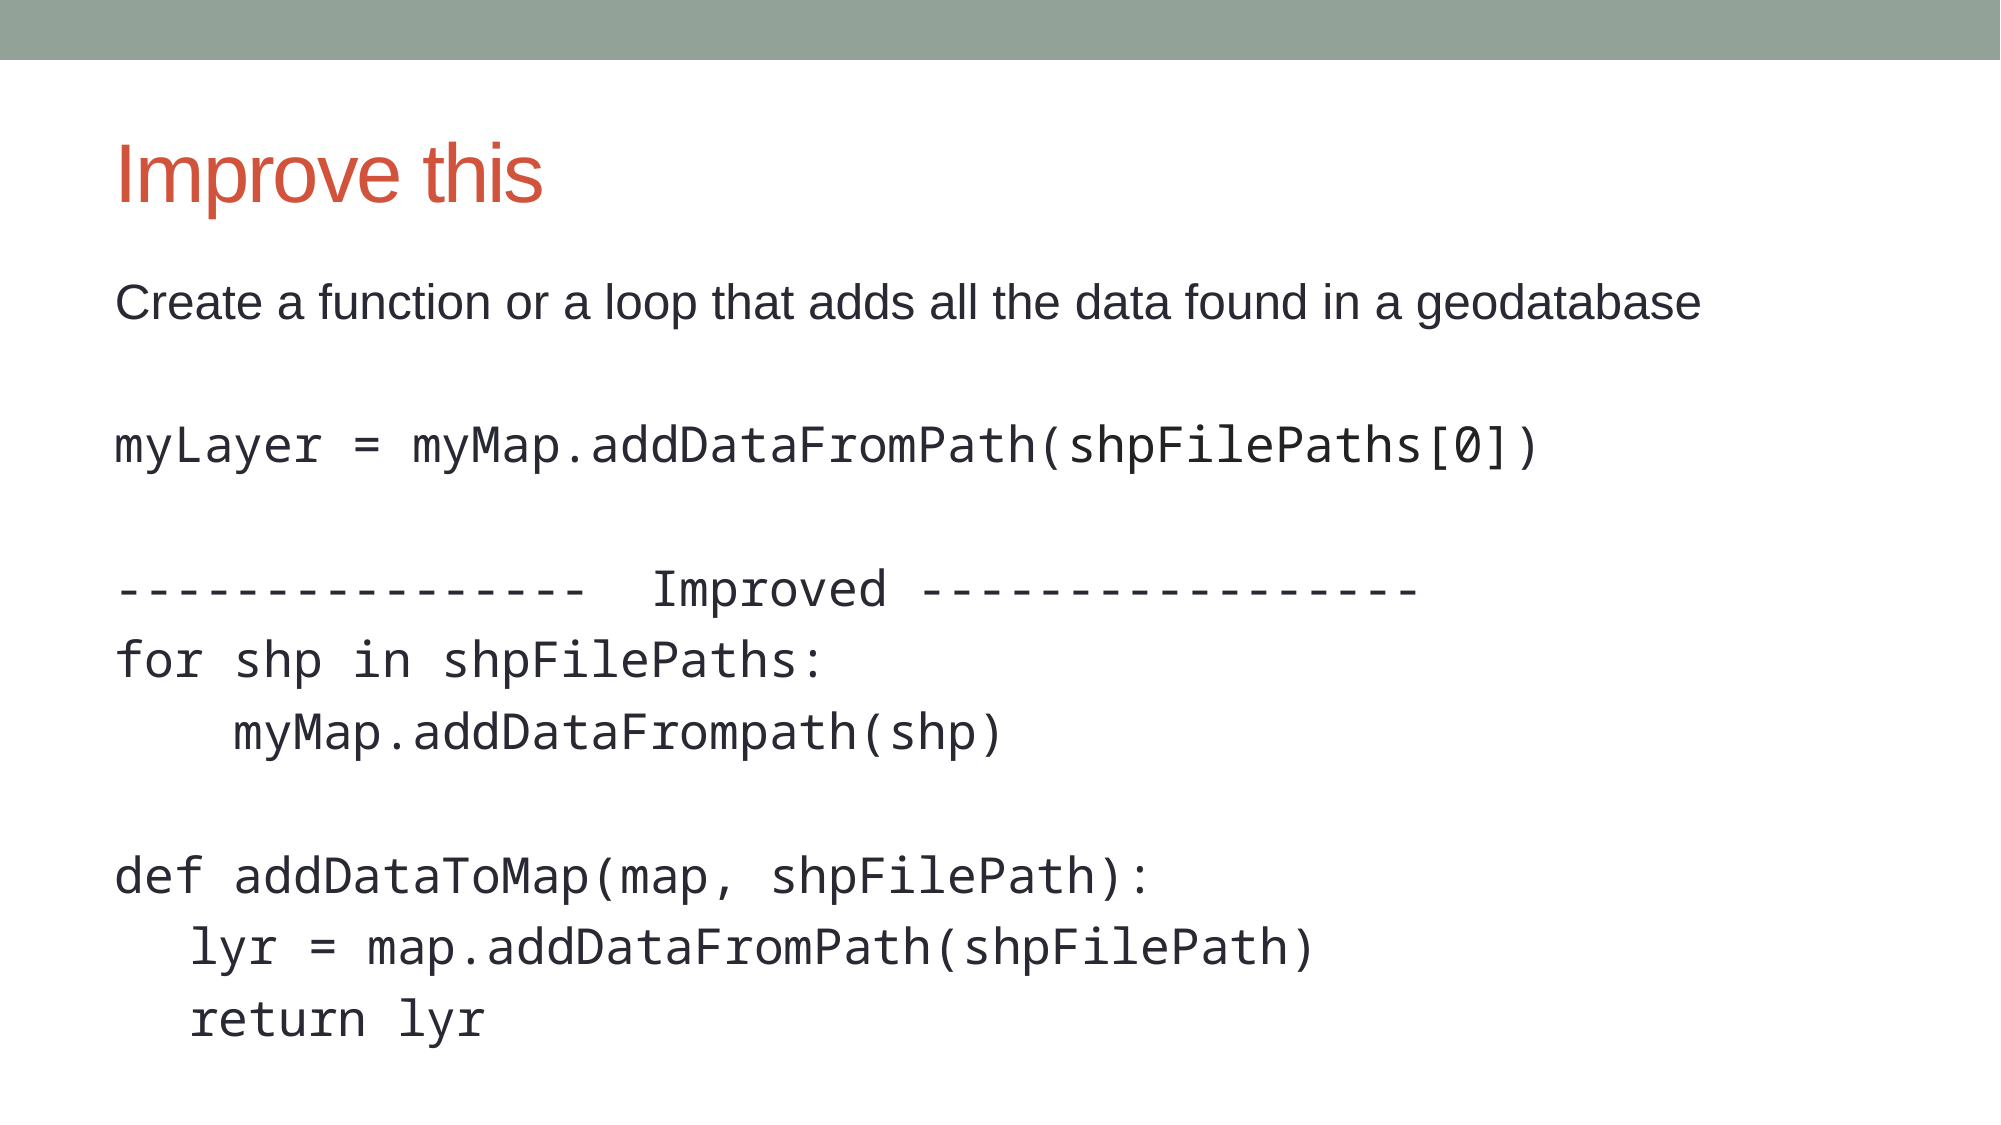

# Improve this
Create a function or a loop that adds all the data found in a geodatabase
myLayer = myMap.addDataFromPath(shpFilePaths[0])
---------------- Improved -----------------
for shp in shpFilePaths:
 myMap.addDataFrompath(shp)
def addDataToMap(map, shpFilePath):
	lyr = map.addDataFromPath(shpFilePath)
	return lyr